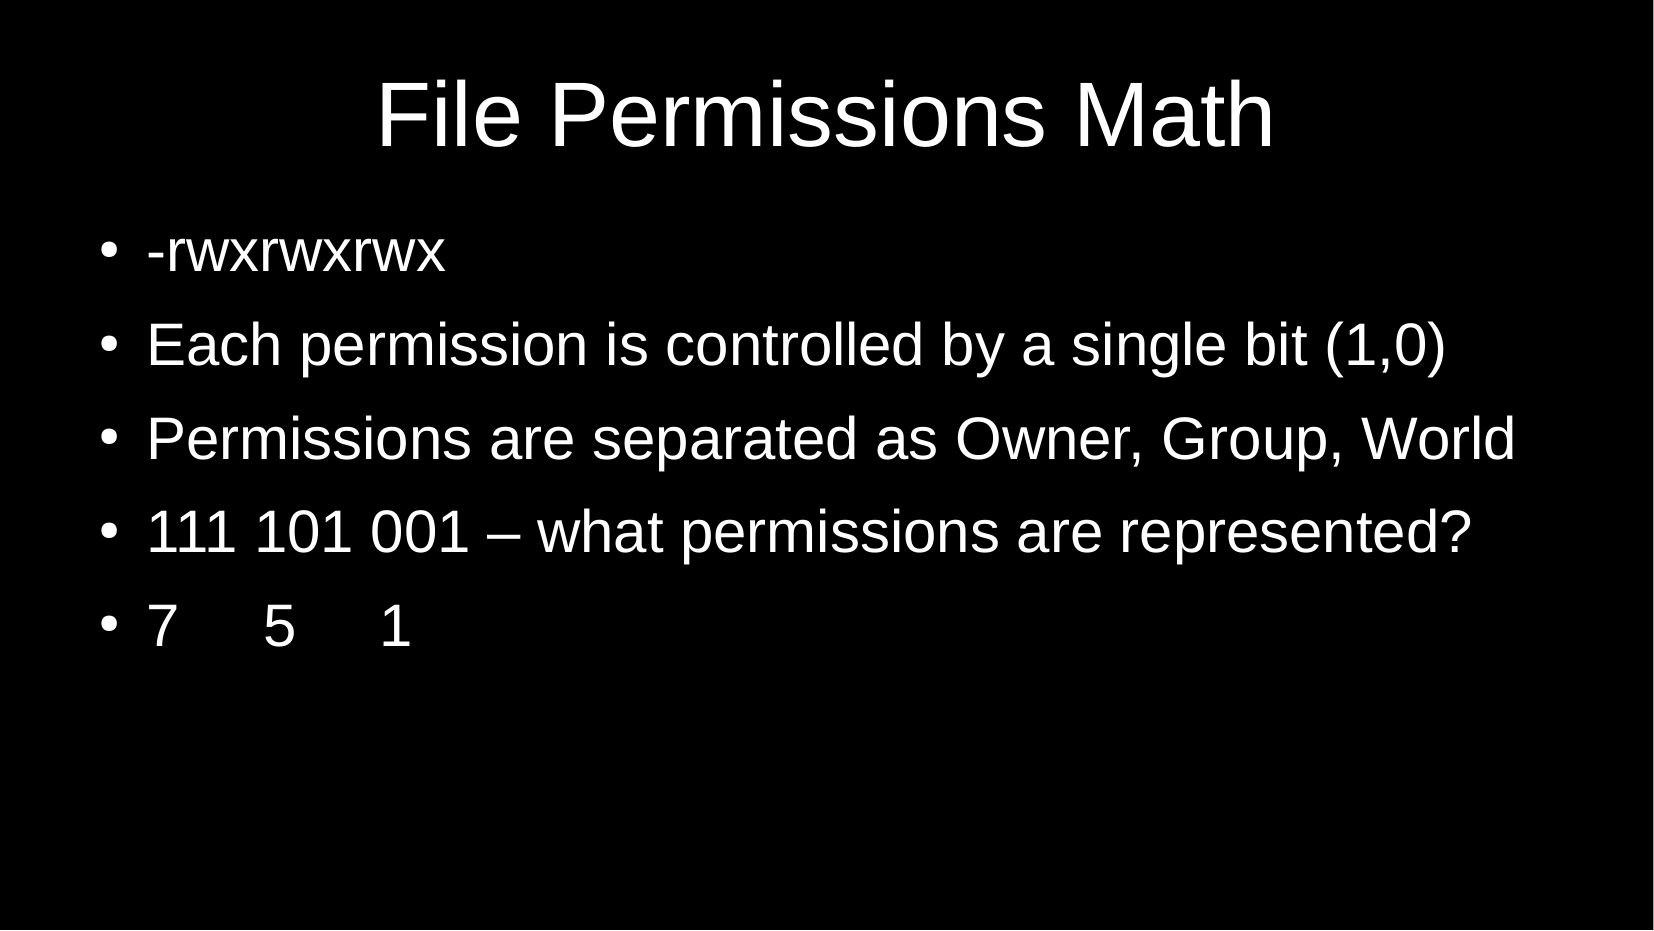

# File Permissions Math
-rwxrwxrwx
Each permission is controlled by a single bit (1,0)
Permissions are separated as Owner, Group, World
111 101 001 – what permissions are represented?
7 5 1